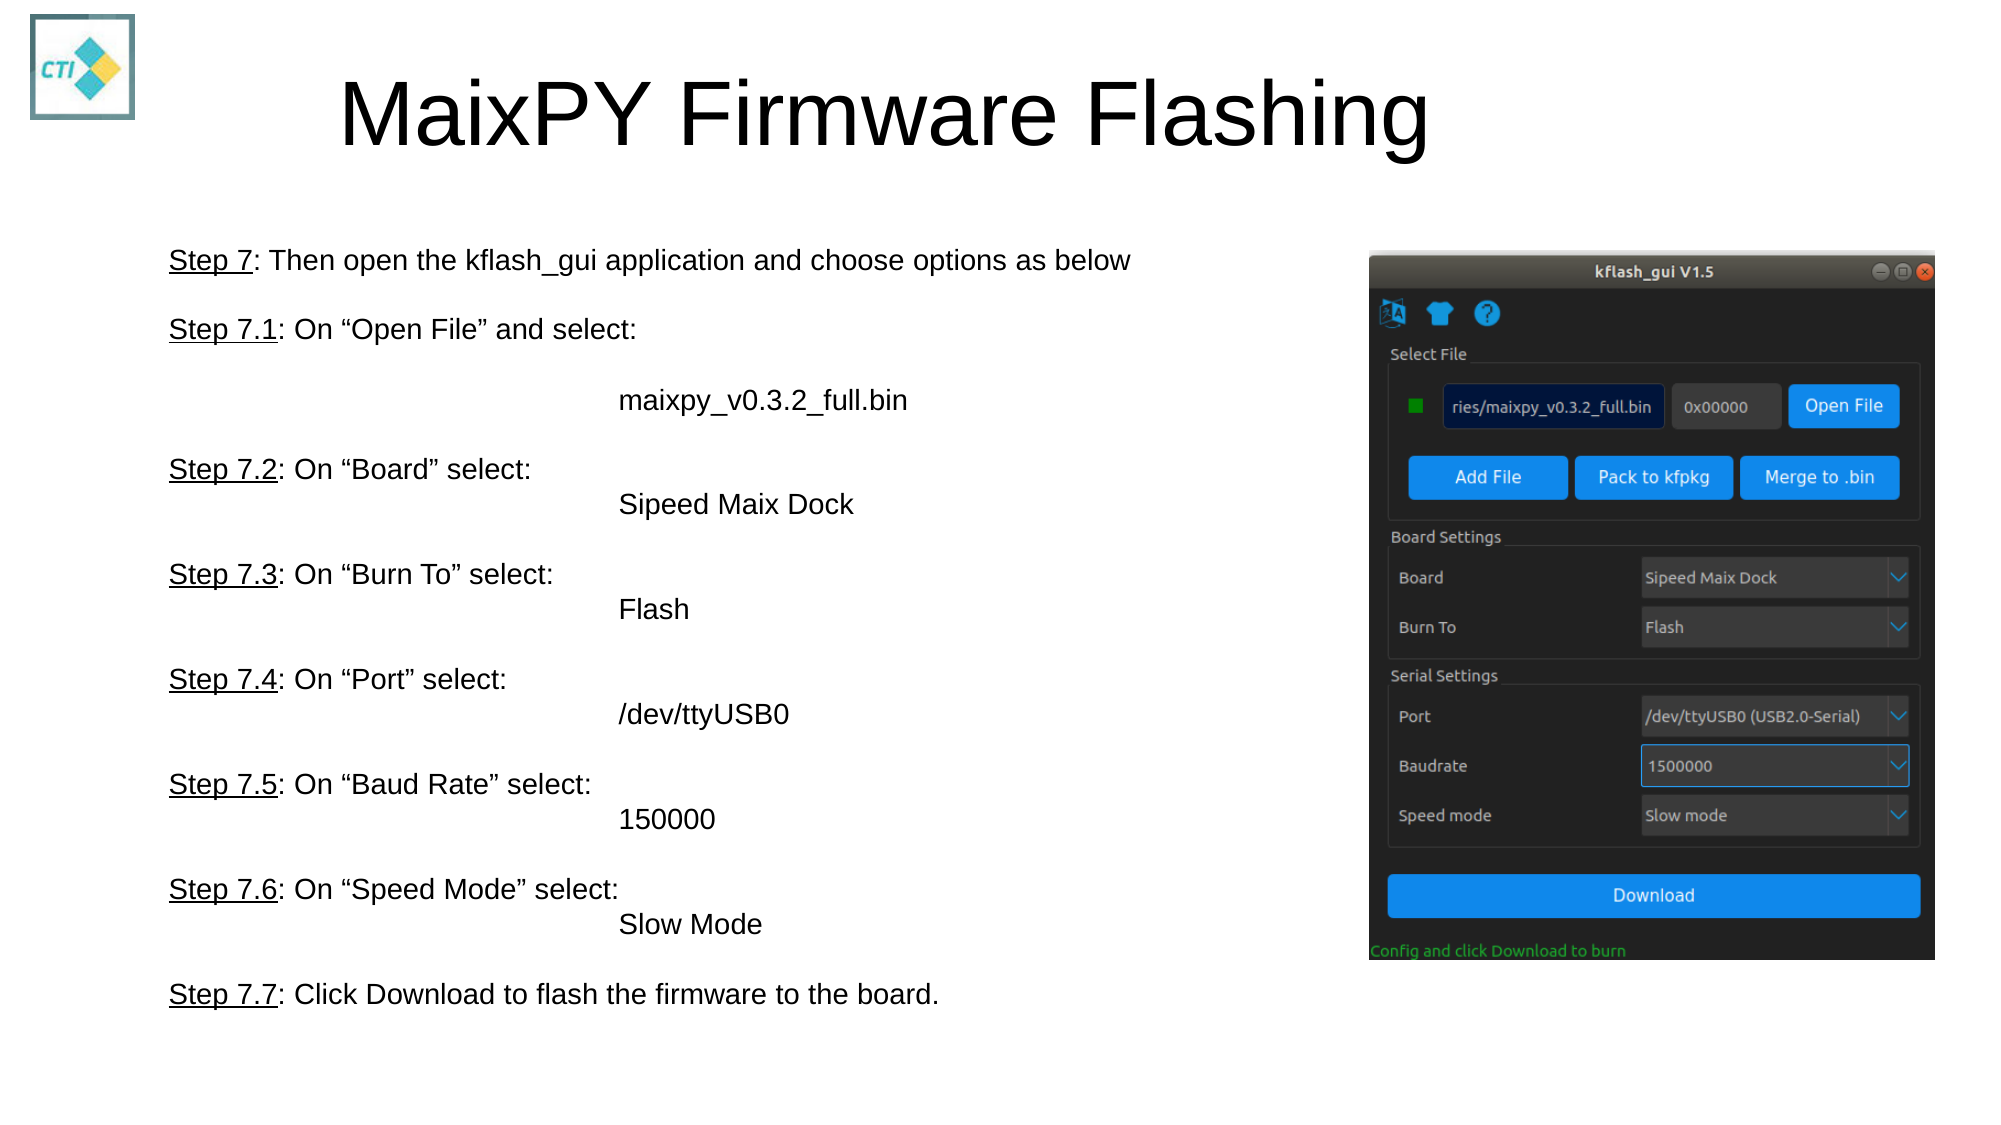

MaixPY Firmware Flashing
Step 7: Then open the kflash_gui application and choose options as below
Step 7.1: On “Open File” and select:
maixpy_v0.3.2_full.bin
Step 7.2: On “Board” select:
						Sipeed Maix Dock
Step 7.3: On “Burn To” select:
						Flash
Step 7.4: On “Port” select:
						/dev/ttyUSB0
Step 7.5: On “Baud Rate” select:
						150000
Step 7.6: On “Speed Mode” select:
						Slow Mode
Step 7.7: Click Download to flash the firmware to the board.